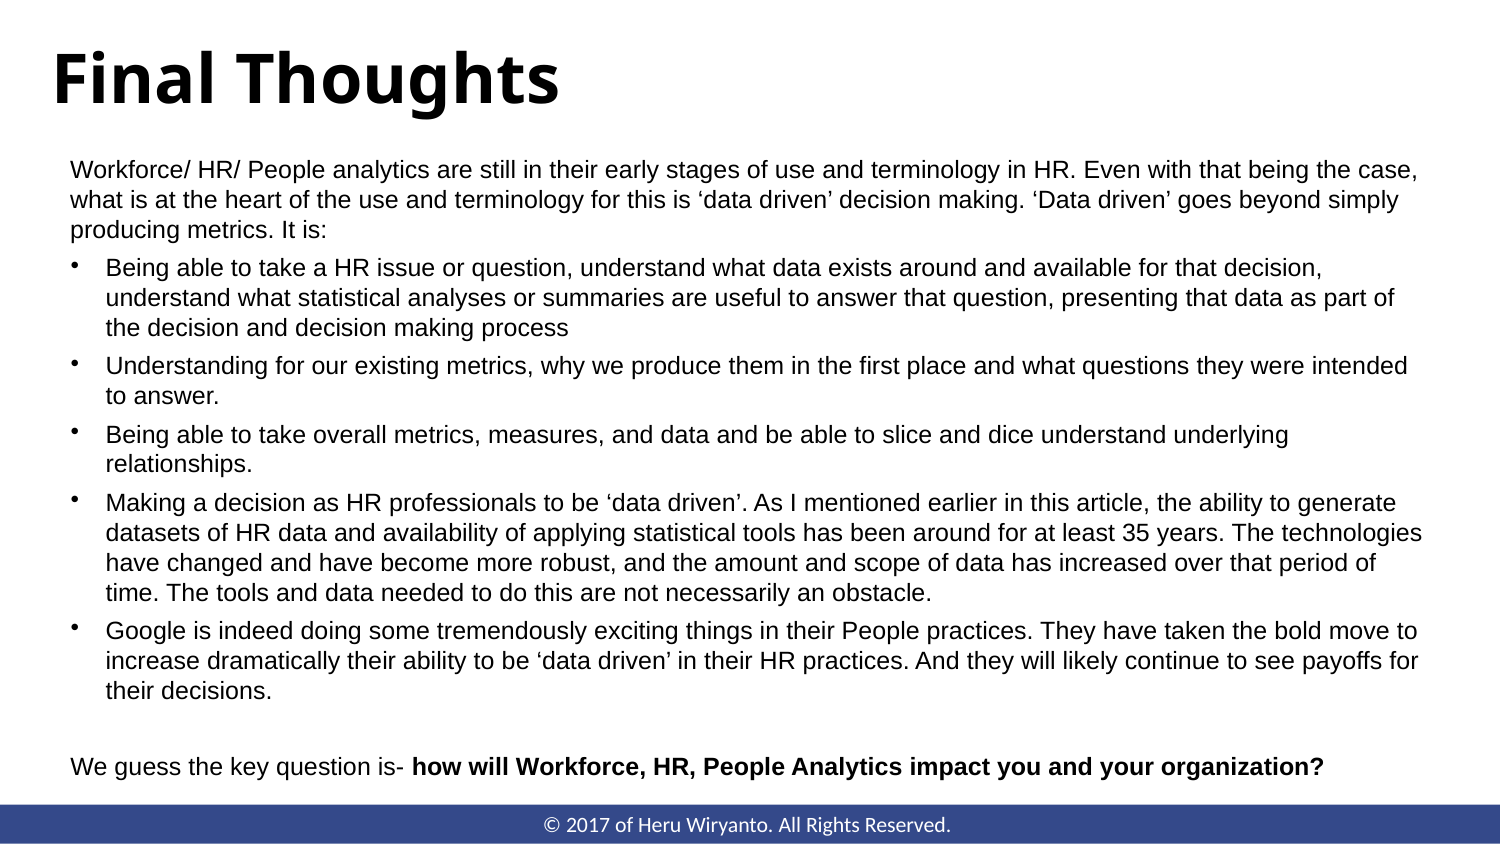

# Final Thoughts
Workforce/ HR/ People analytics are still in their early stages of use and terminology in HR. Even with that being the case, what is at the heart of the use and terminology for this is ‘data driven’ decision making. ‘Data driven’ goes beyond simply producing metrics. It is:
Being able to take a HR issue or question, understand what data exists around and available for that decision, understand what statistical analyses or summaries are useful to answer that question, presenting that data as part of the decision and decision making process
Understanding for our existing metrics, why we produce them in the first place and what questions they were intended to answer.
Being able to take overall metrics, measures, and data and be able to slice and dice understand underlying relationships.
Making a decision as HR professionals to be ‘data driven’. As I mentioned earlier in this article, the ability to generate datasets of HR data and availability of applying statistical tools has been around for at least 35 years. The technologies have changed and have become more robust, and the amount and scope of data has increased over that period of time. The tools and data needed to do this are not necessarily an obstacle.
Google is indeed doing some tremendously exciting things in their People practices. They have taken the bold move to increase dramatically their ability to be ‘data driven’ in their HR practices. And they will likely continue to see payoffs for their decisions.
We guess the key question is- how will Workforce, HR, People Analytics impact you and your organization?